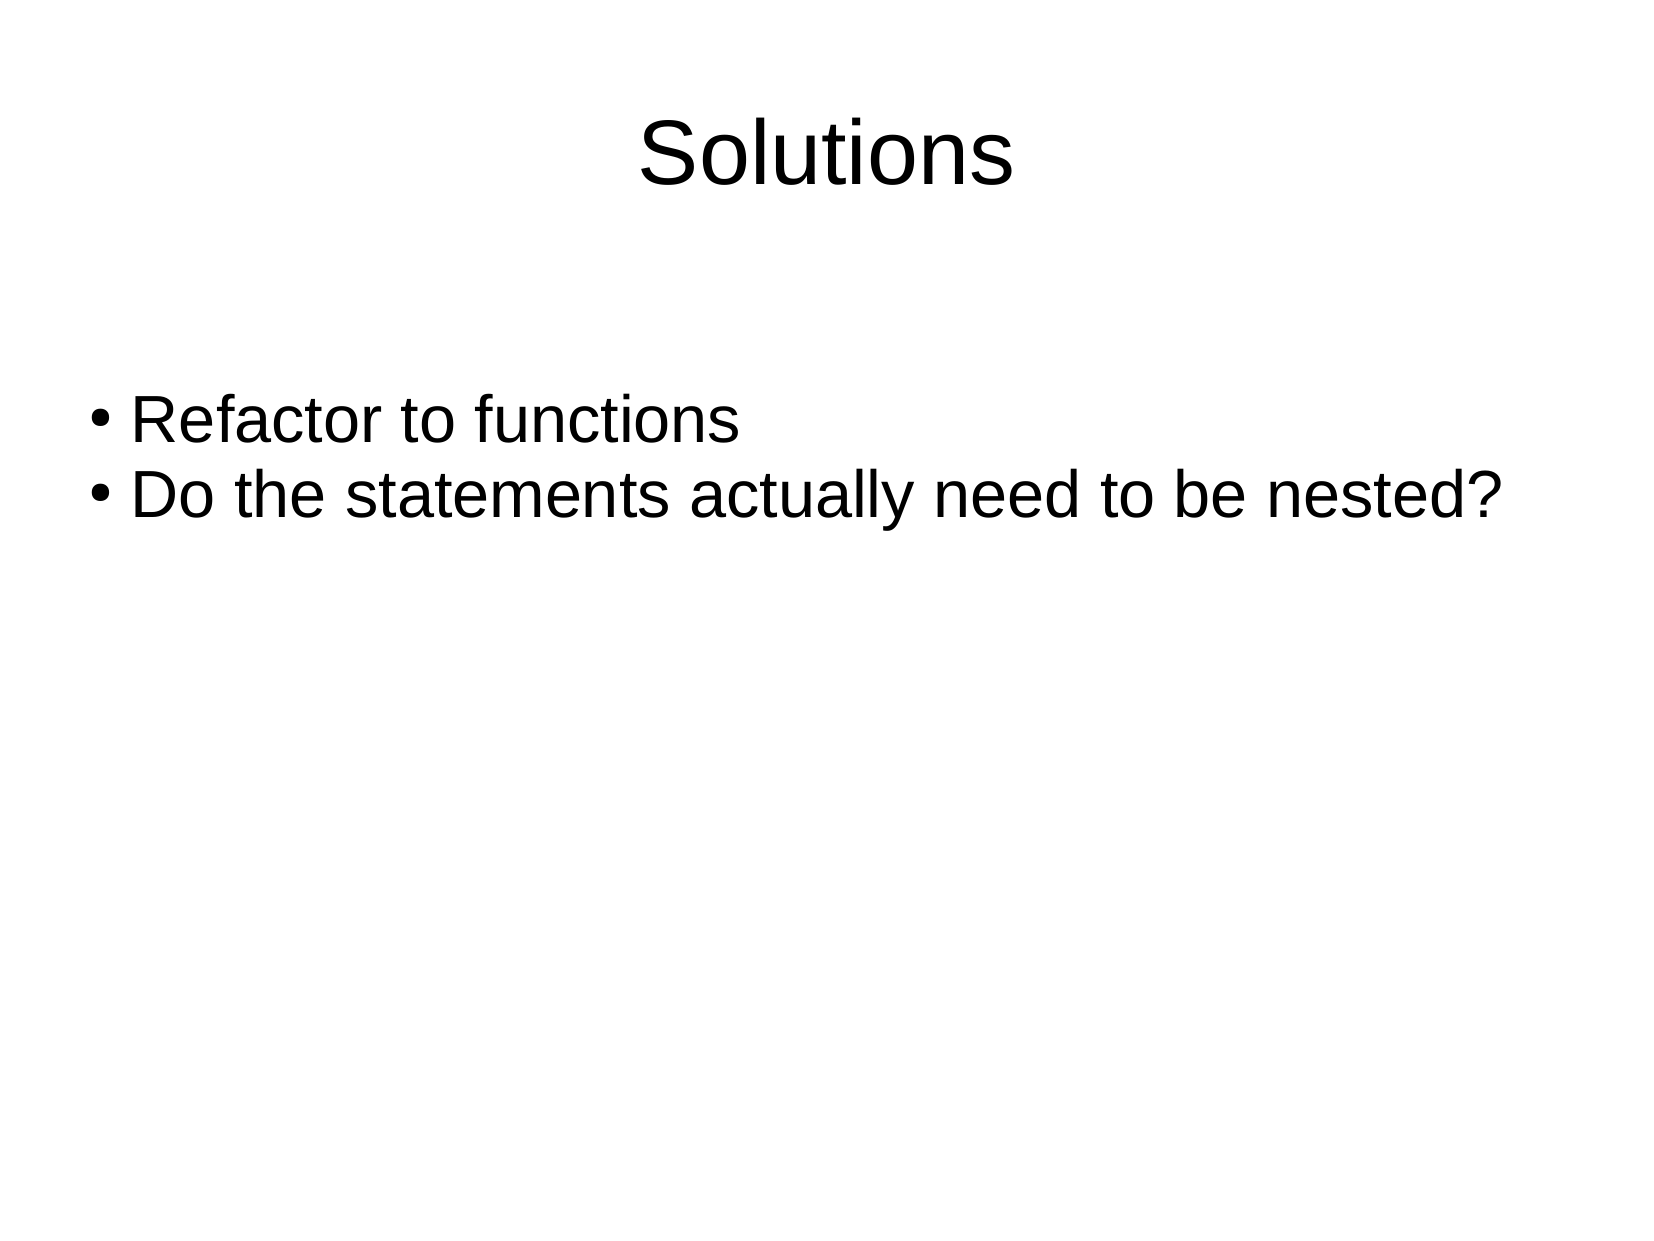

# Solutions
 Refactor to functions
 Do the statements actually need to be nested?